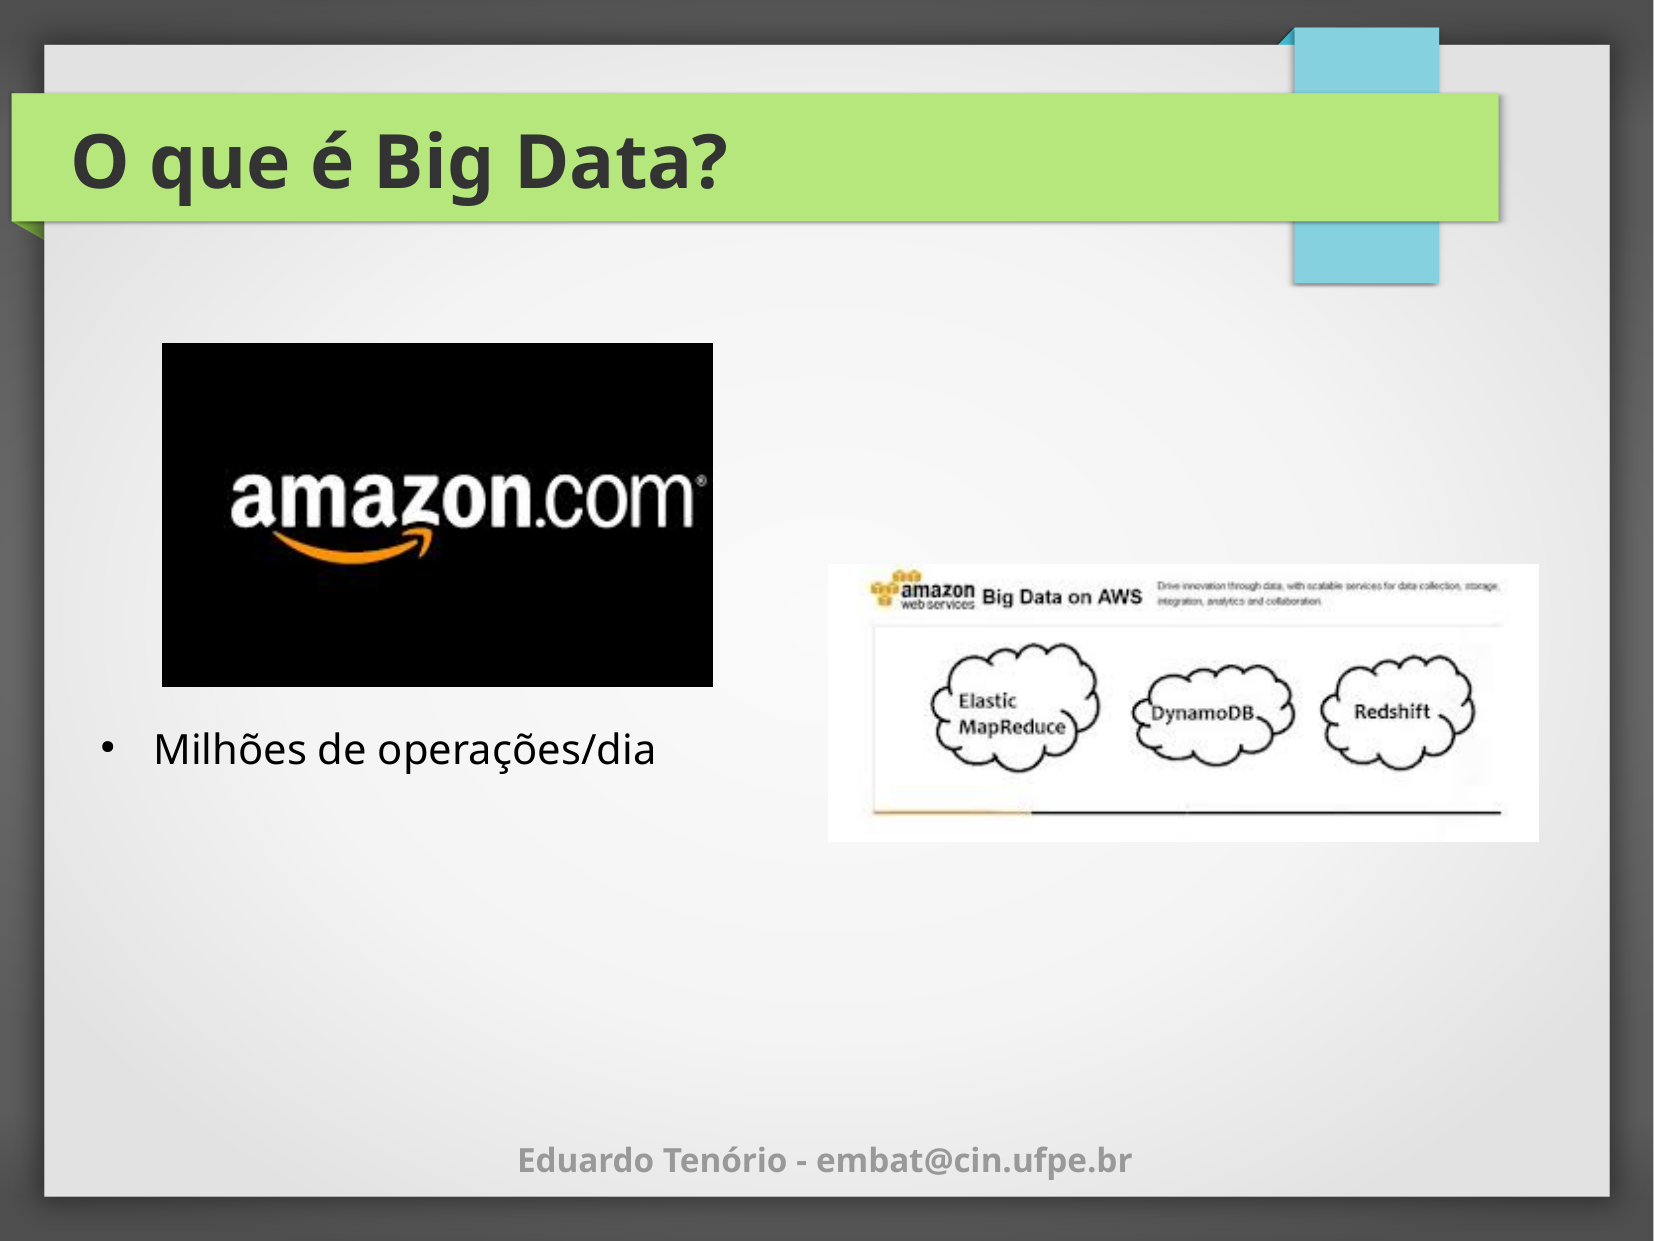

# O que é Big Data?
Milhões de operações/dia
Eduardo Tenório - embat@cin.ufpe.br